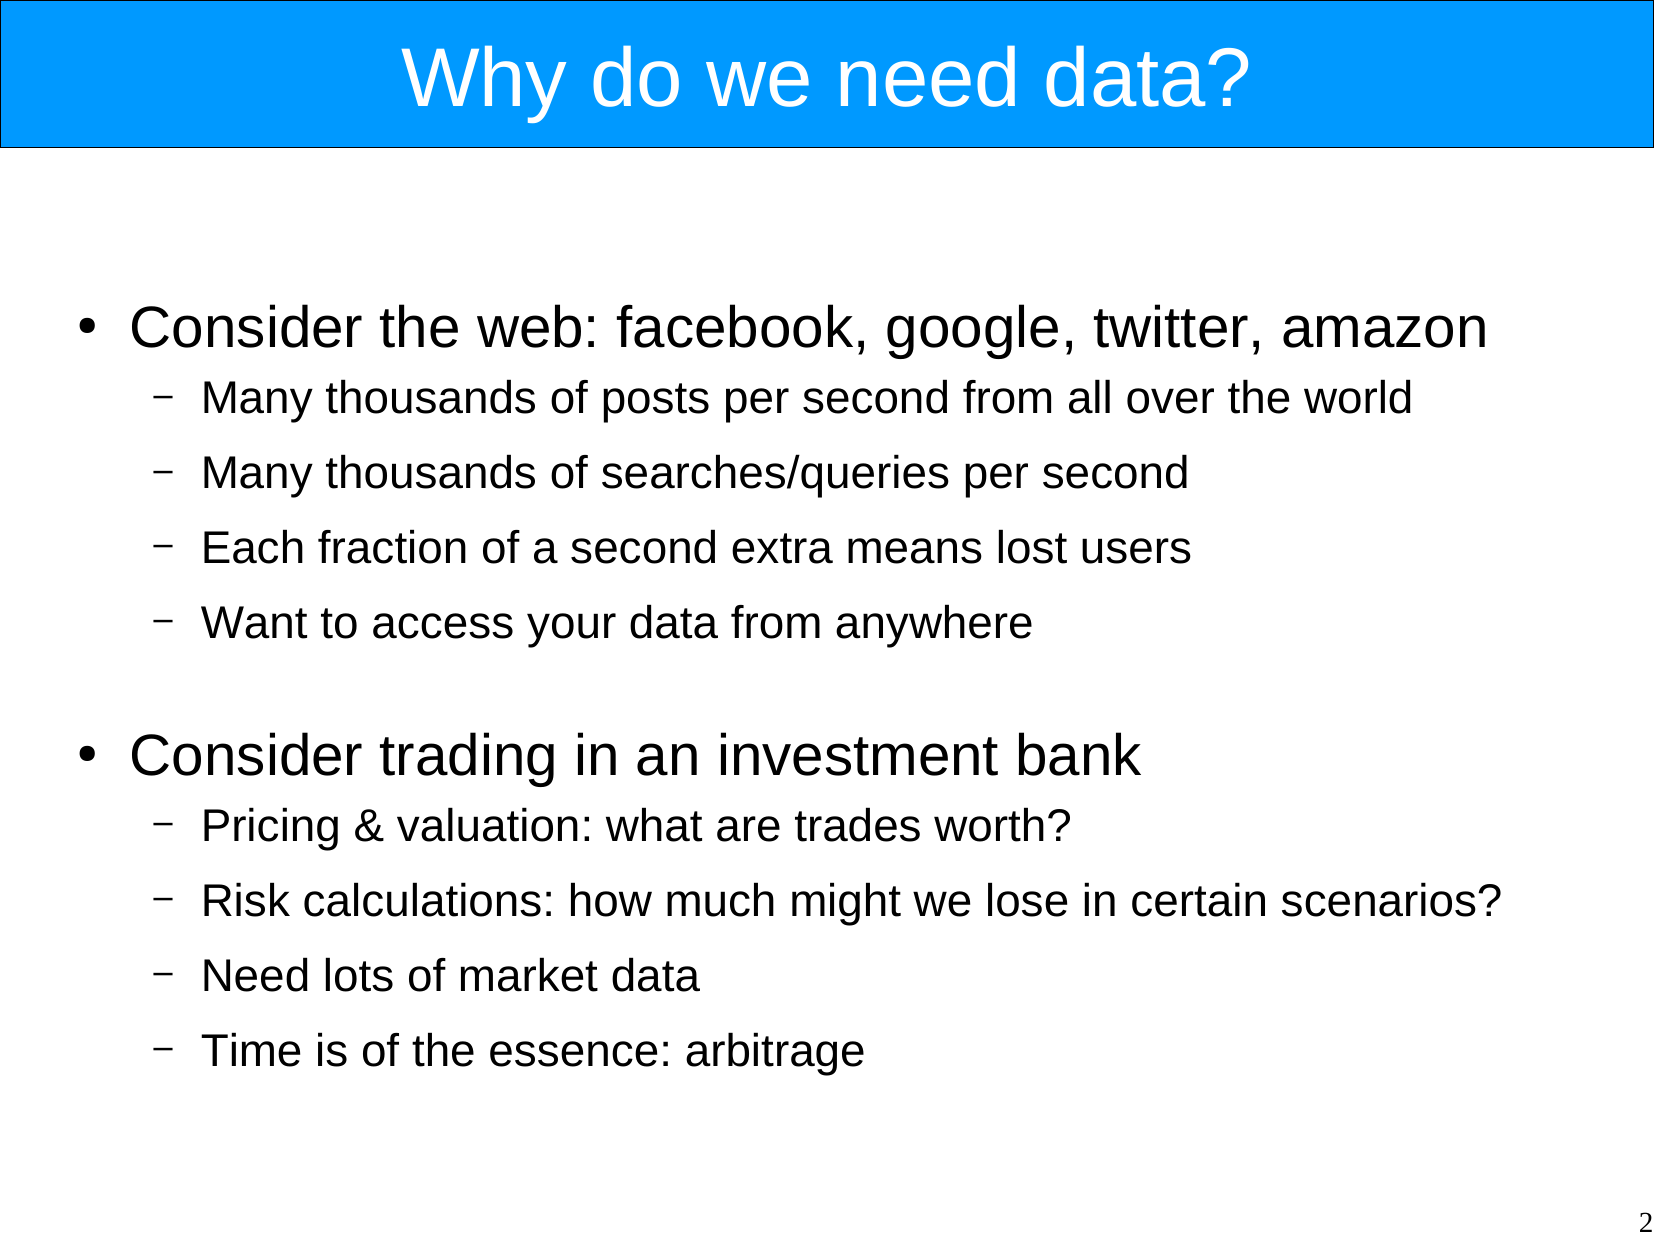

# Why do we need data?
Consider the web: facebook, google, twitter, amazon
Many thousands of posts per second from all over the world
Many thousands of searches/queries per second
Each fraction of a second extra means lost users
Want to access your data from anywhere
Consider trading in an investment bank
Pricing & valuation: what are trades worth?
Risk calculations: how much might we lose in certain scenarios?
Need lots of market data
Time is of the essence: arbitrage
2